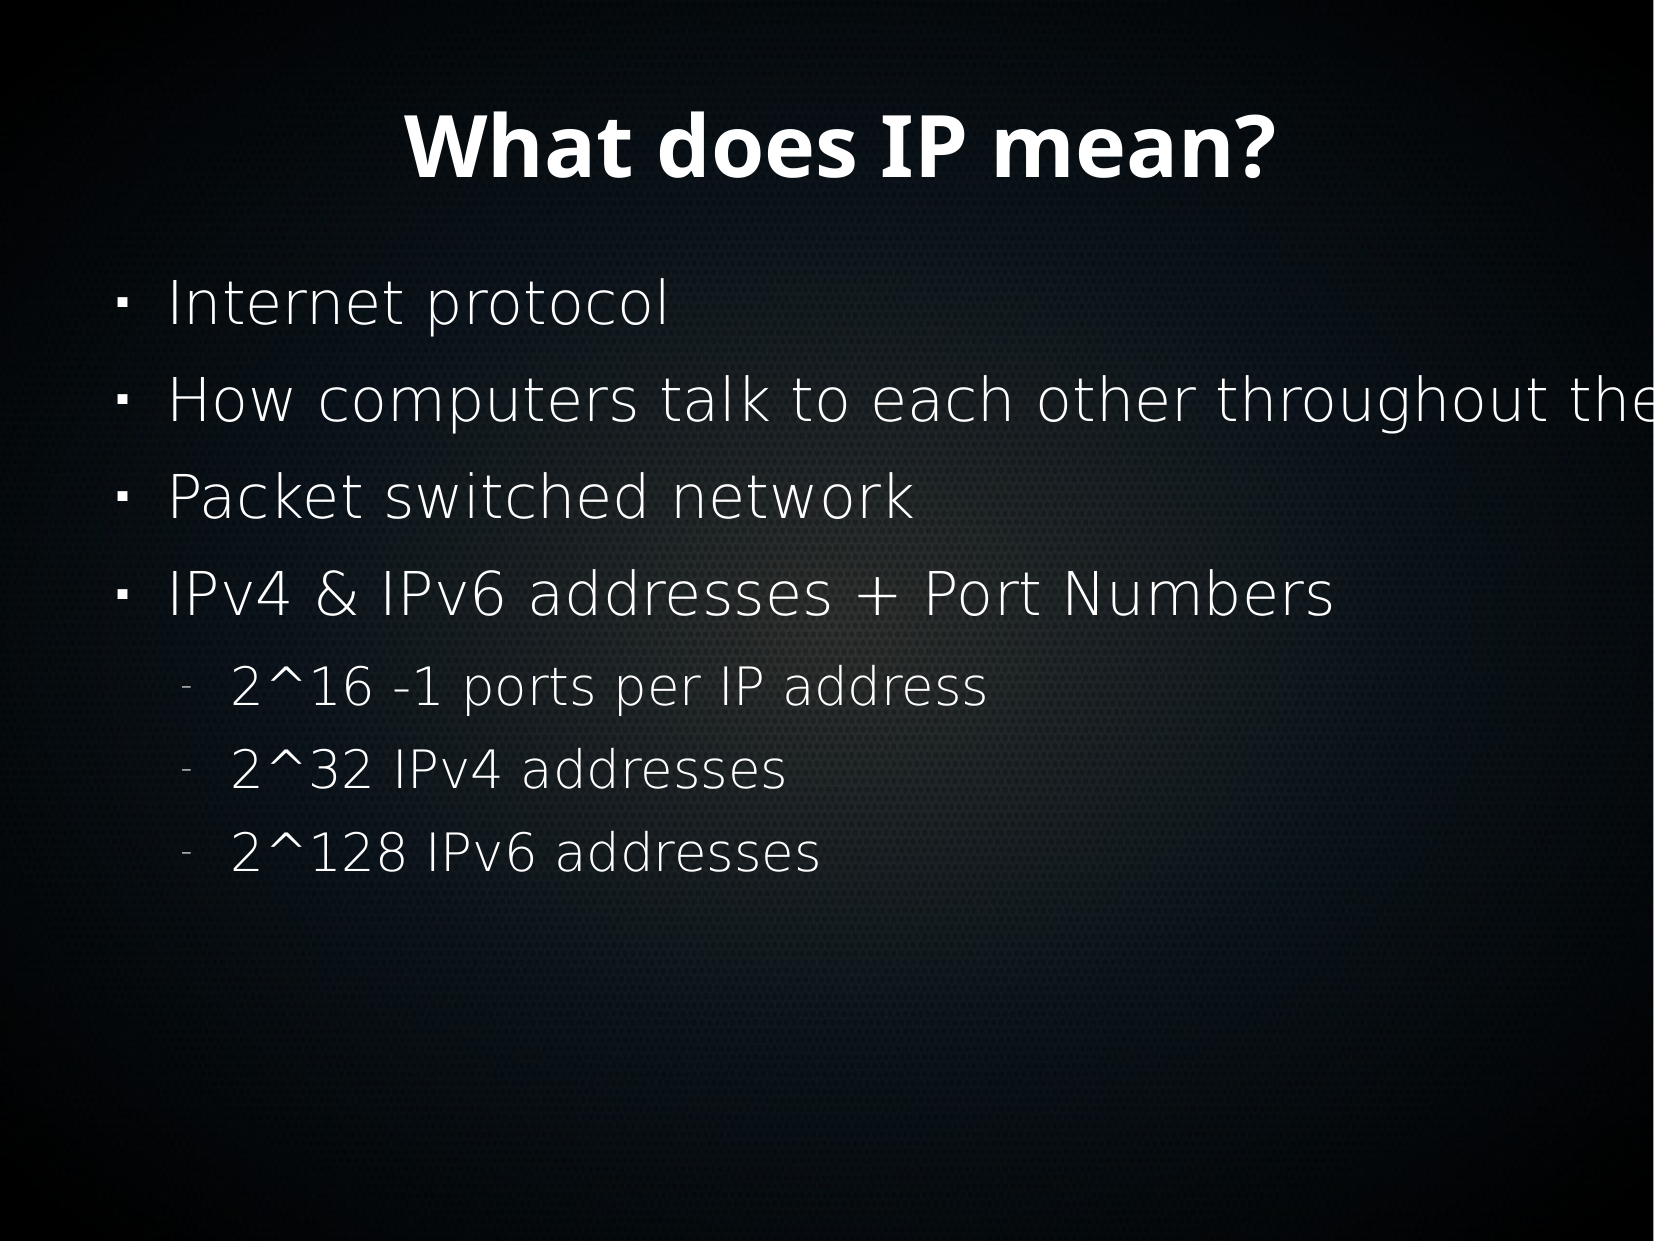

# What does IP mean?
Internet protocol
How computers talk to each other throughout the world
Packet switched network
IPv4 & IPv6 addresses + Port Numbers
2^16 -1 ports per IP address
2^32 IPv4 addresses
2^128 IPv6 addresses